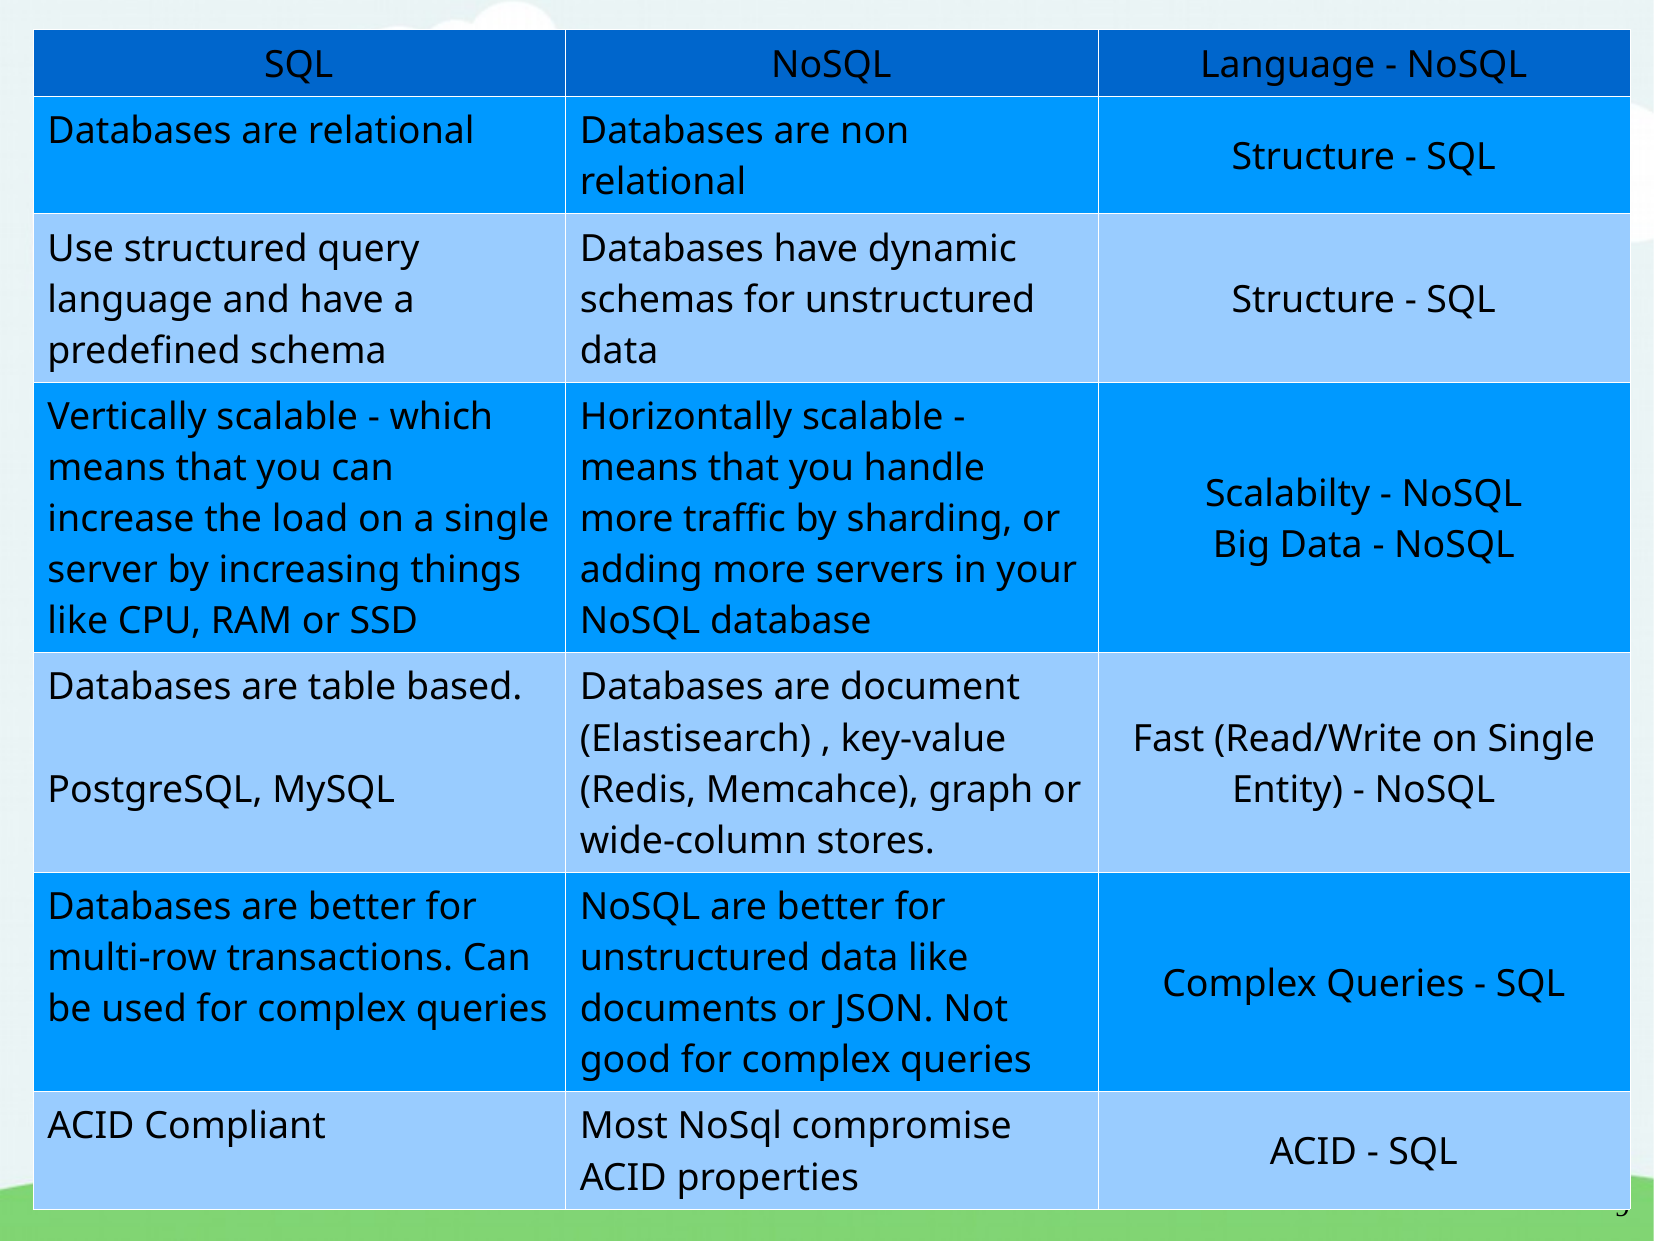

| SQL | NoSQL | Language - NoSQL |
| --- | --- | --- |
| Databases are relational | Databases are non relational | Structure - SQL |
| Use structured query language and have a predefined schema | Databases have dynamic schemas for unstructured data | Structure - SQL |
| Vertically scalable - which means that you can increase the load on a single server by increasing things like CPU, RAM or SSD | Horizontally scalable - means that you handle more traffic by sharding, or adding more servers in your NoSQL database | Scalabilty - NoSQL Big Data - NoSQL |
| Databases are table based. PostgreSQL, MySQL | Databases are document (Elastisearch) , key-value (Redis, Memcahce), graph or wide-column stores. | Fast (Read/Write on Single Entity) - NoSQL |
| Databases are better for multi-row transactions. Can be used for complex queries | NoSQL are better for unstructured data like documents or JSON. Not good for complex queries | Complex Queries - SQL |
| ACID Compliant | Most NoSql compromise ACID properties | ACID - SQL |
9